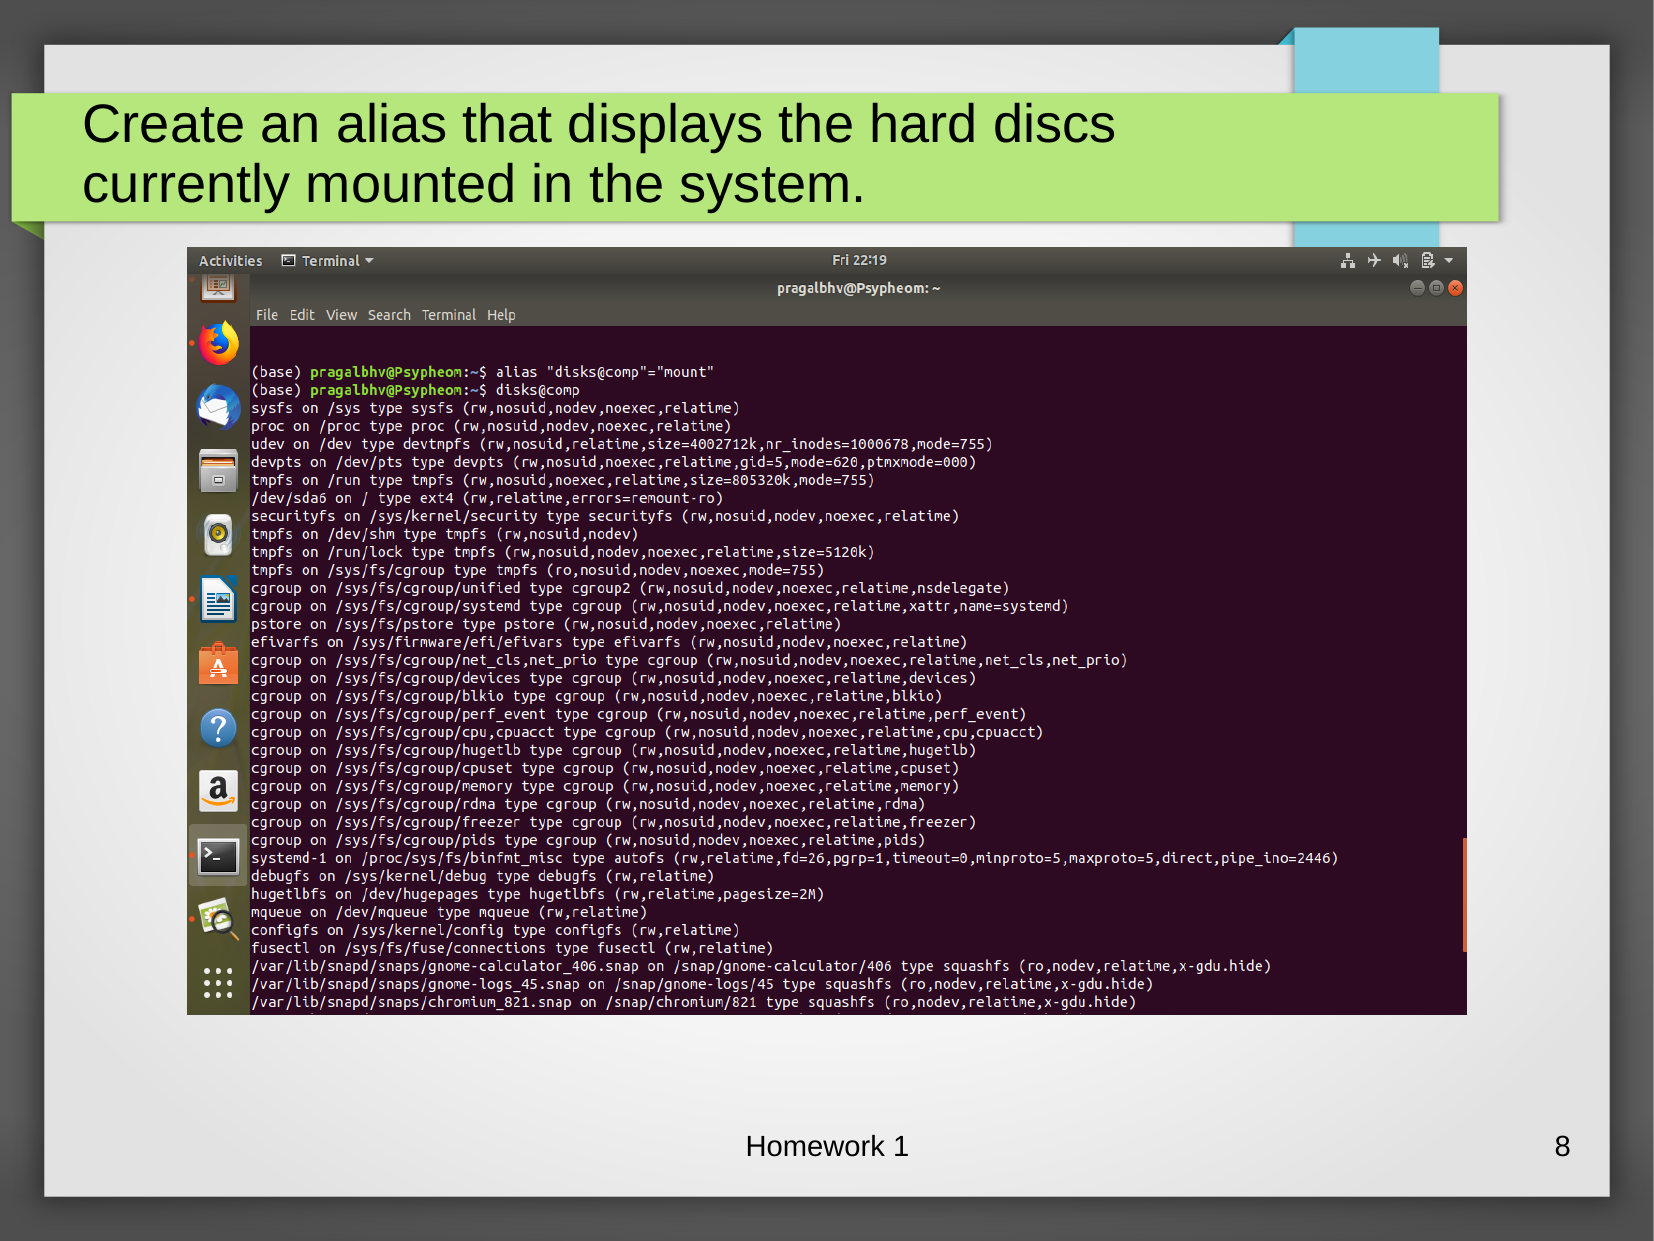

# Create an alias that displays the hard discs currently mounted in the system.
Homework 1
8